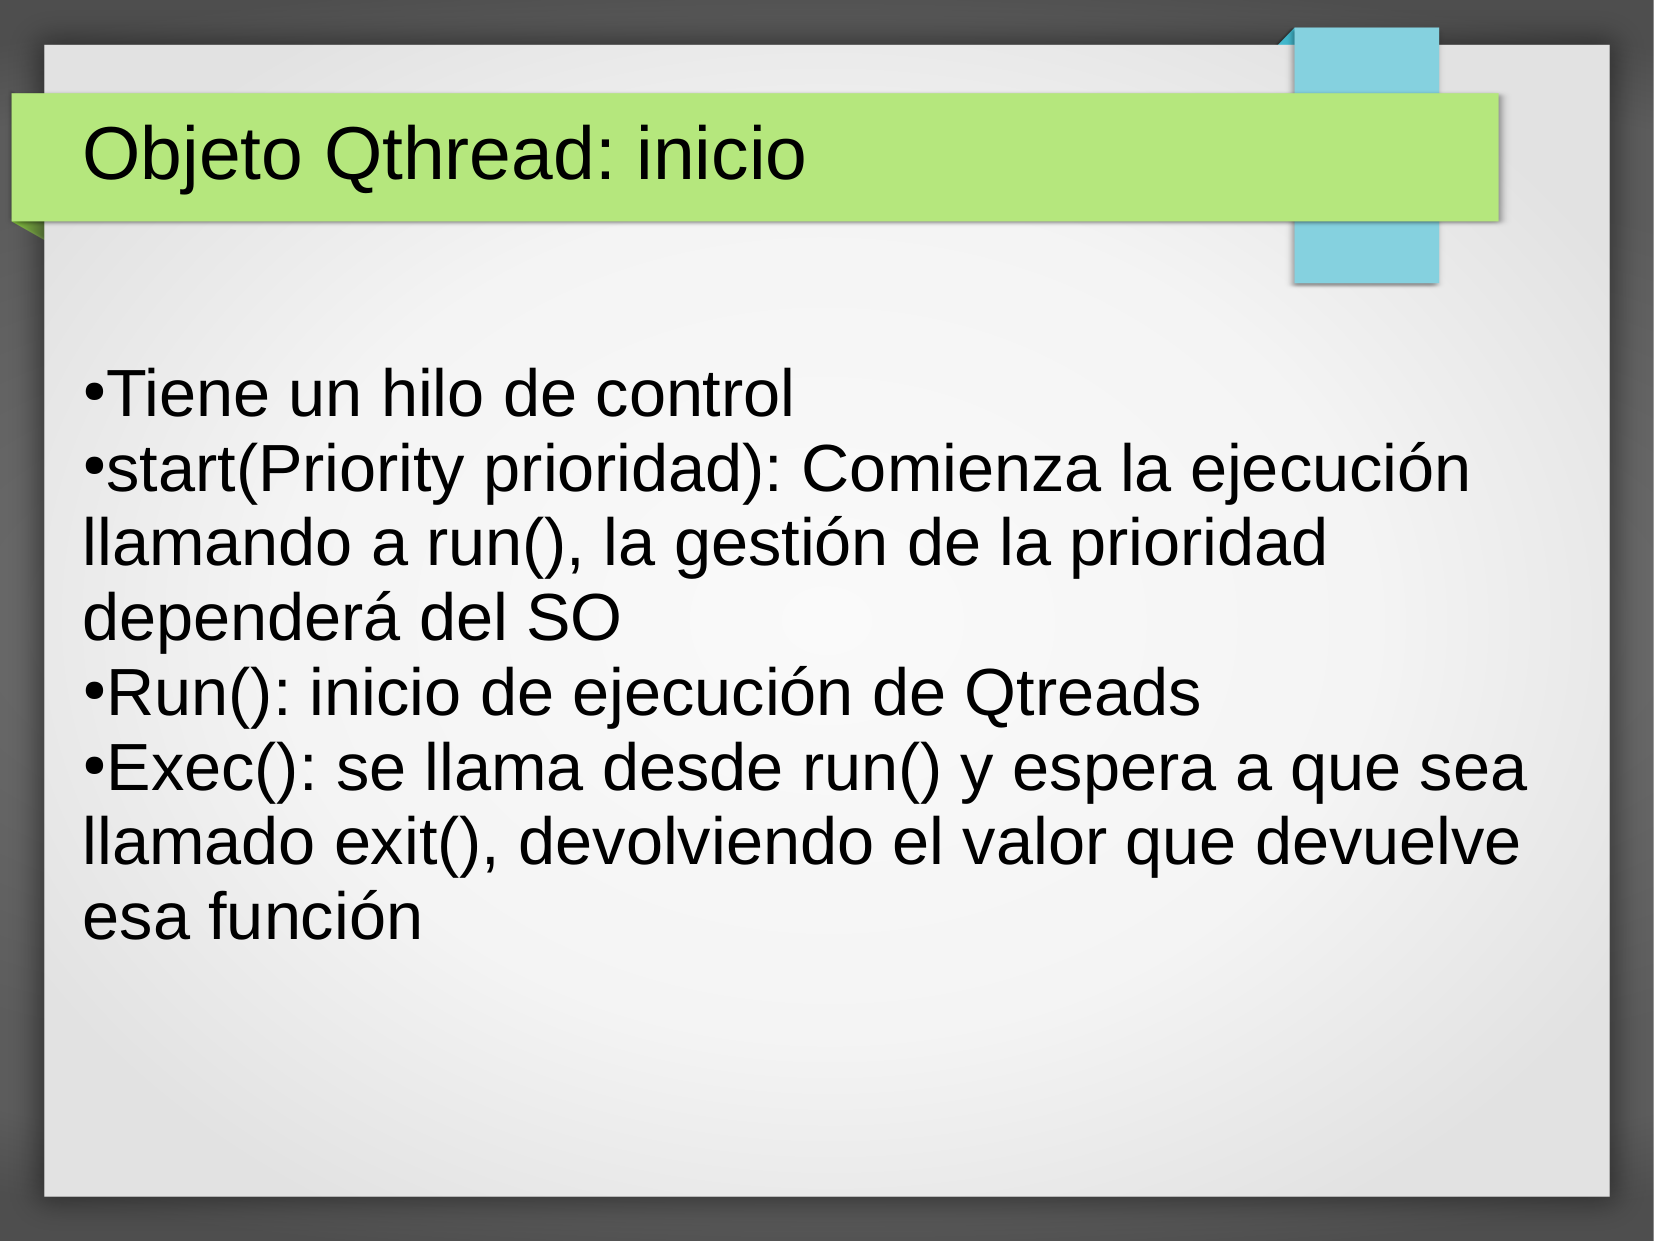

# Objeto Qthread: inicio
Tiene un hilo de control
start(Priority prioridad): Comienza la ejecución llamando a run(), la gestión de la prioridad dependerá del SO
Run(): inicio de ejecución de Qtreads
Exec(): se llama desde run() y espera a que sea llamado exit(), devolviendo el valor que devuelve esa función